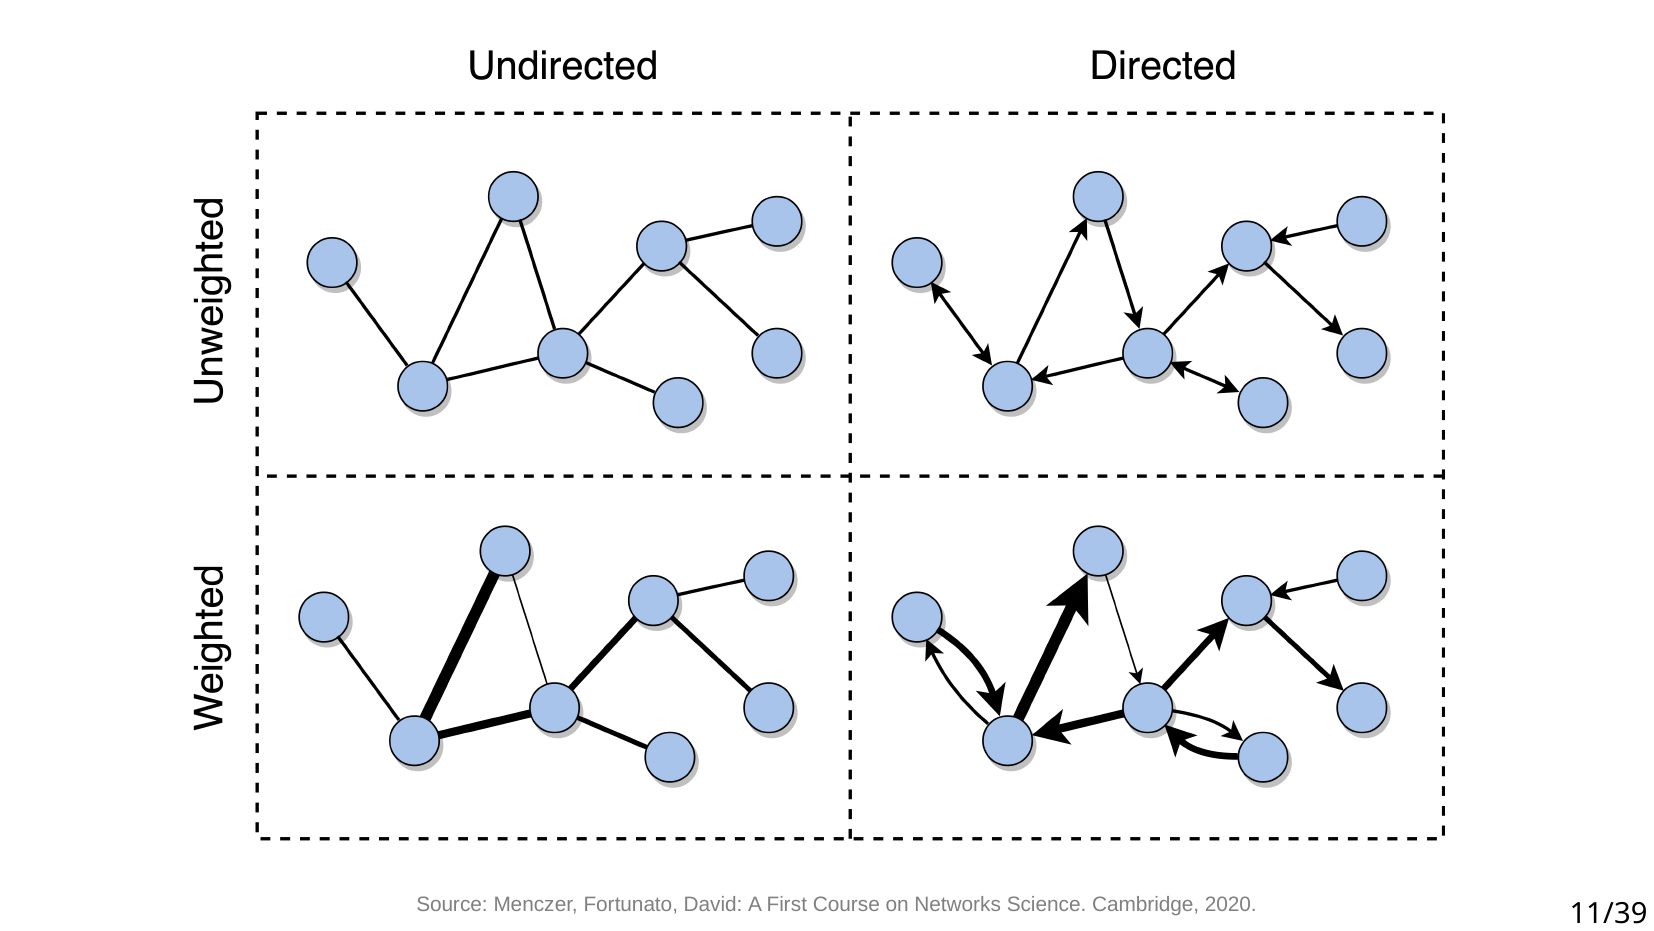

Source: Menczer, Fortunato, David: A First Course on Networks Science. Cambridge, 2020.
11